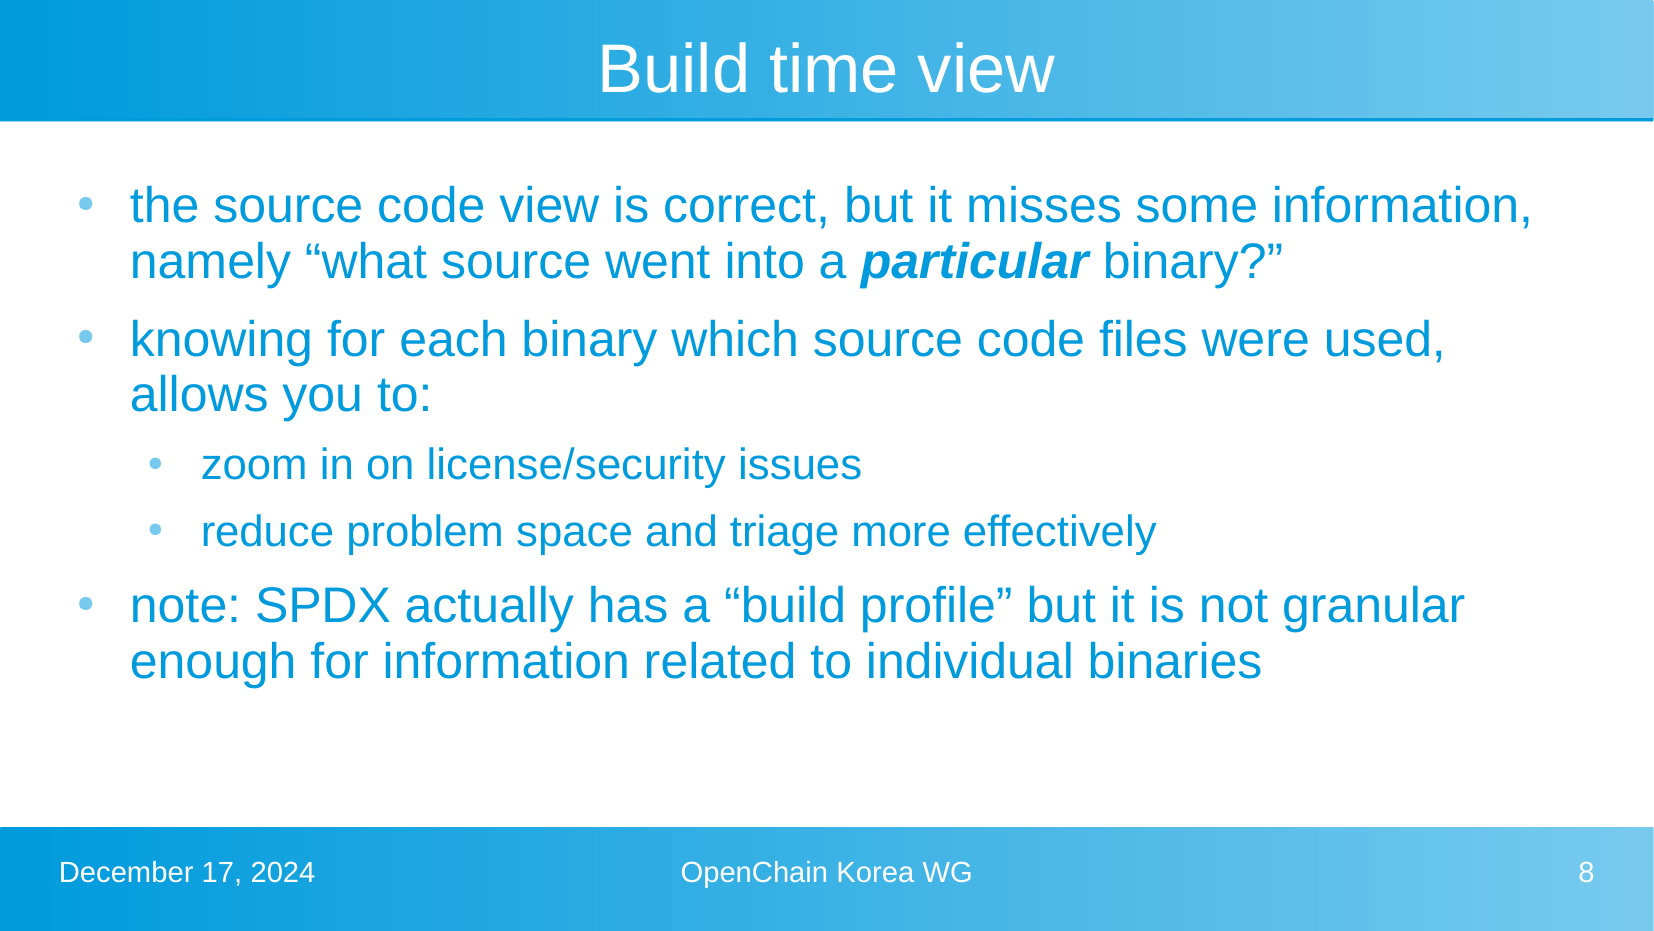

# Build time view
the source code view is correct, but it misses some information, namely “what source went into a particular binary?”
knowing for each binary which source code files were used, allows you to:
zoom in on license/security issues
reduce problem space and triage more effectively
note: SPDX actually has a “build profile” but it is not granular enough for information related to individual binaries
8